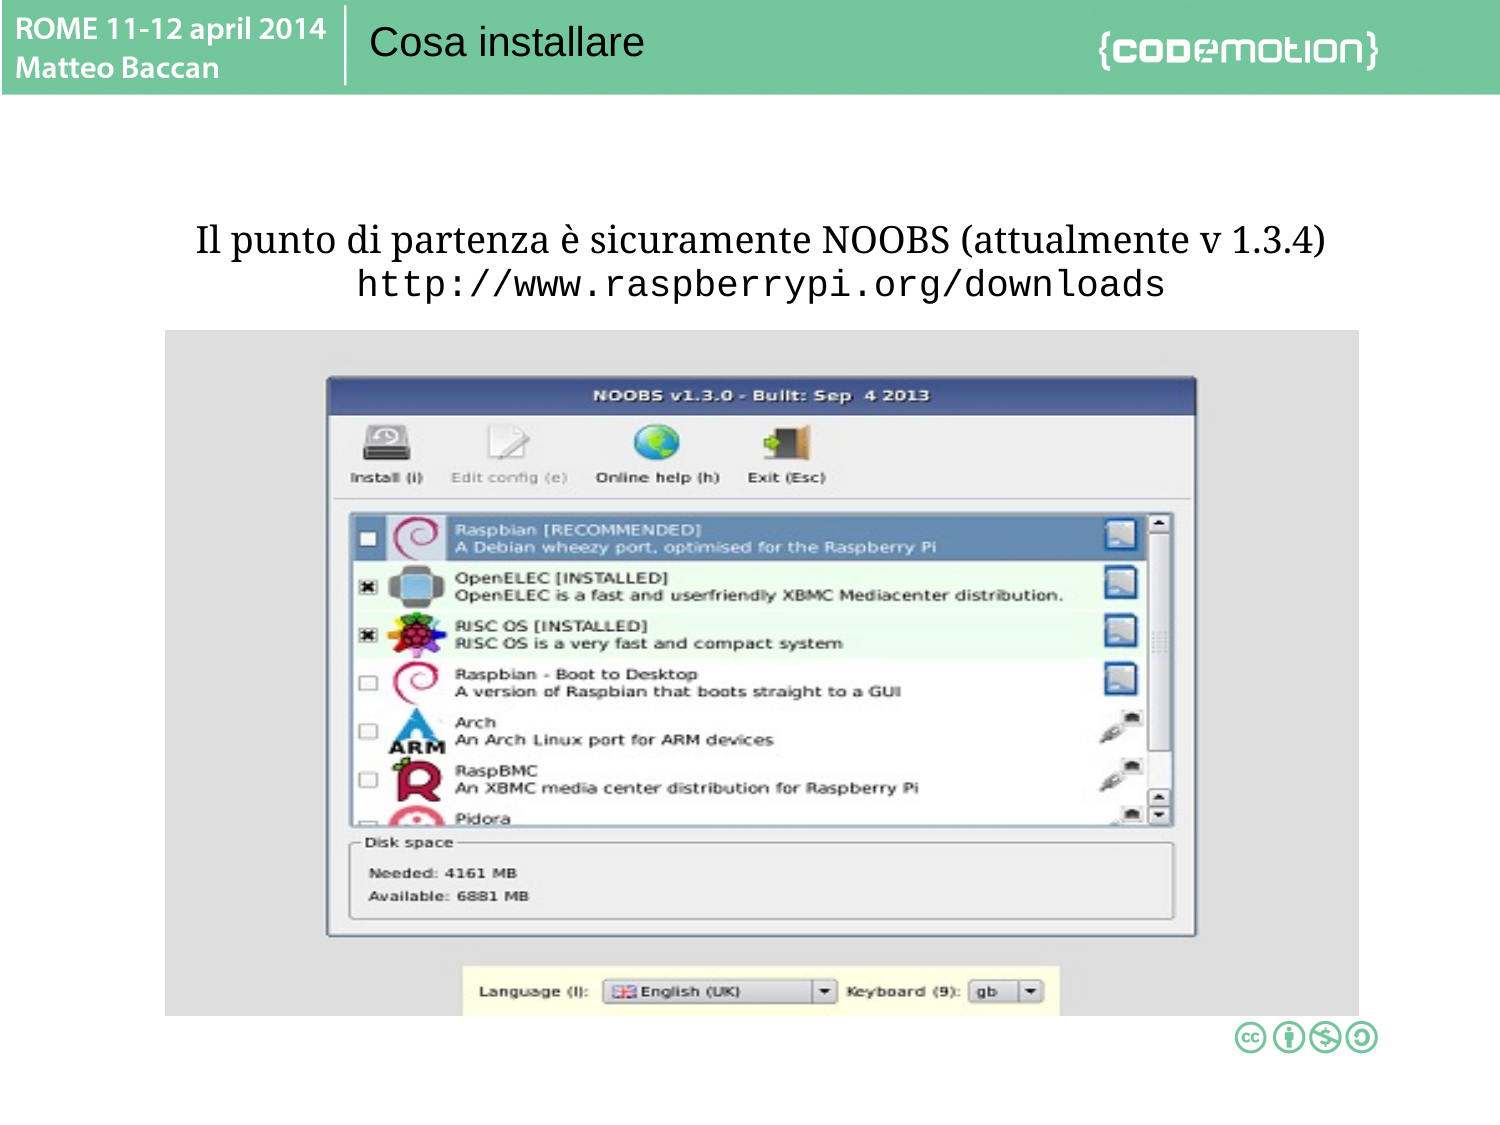

# Cosa installare
Il punto di partenza è sicuramente NOOBS (attualmente v 1.3.4)
http://www.raspberrypi.org/downloads